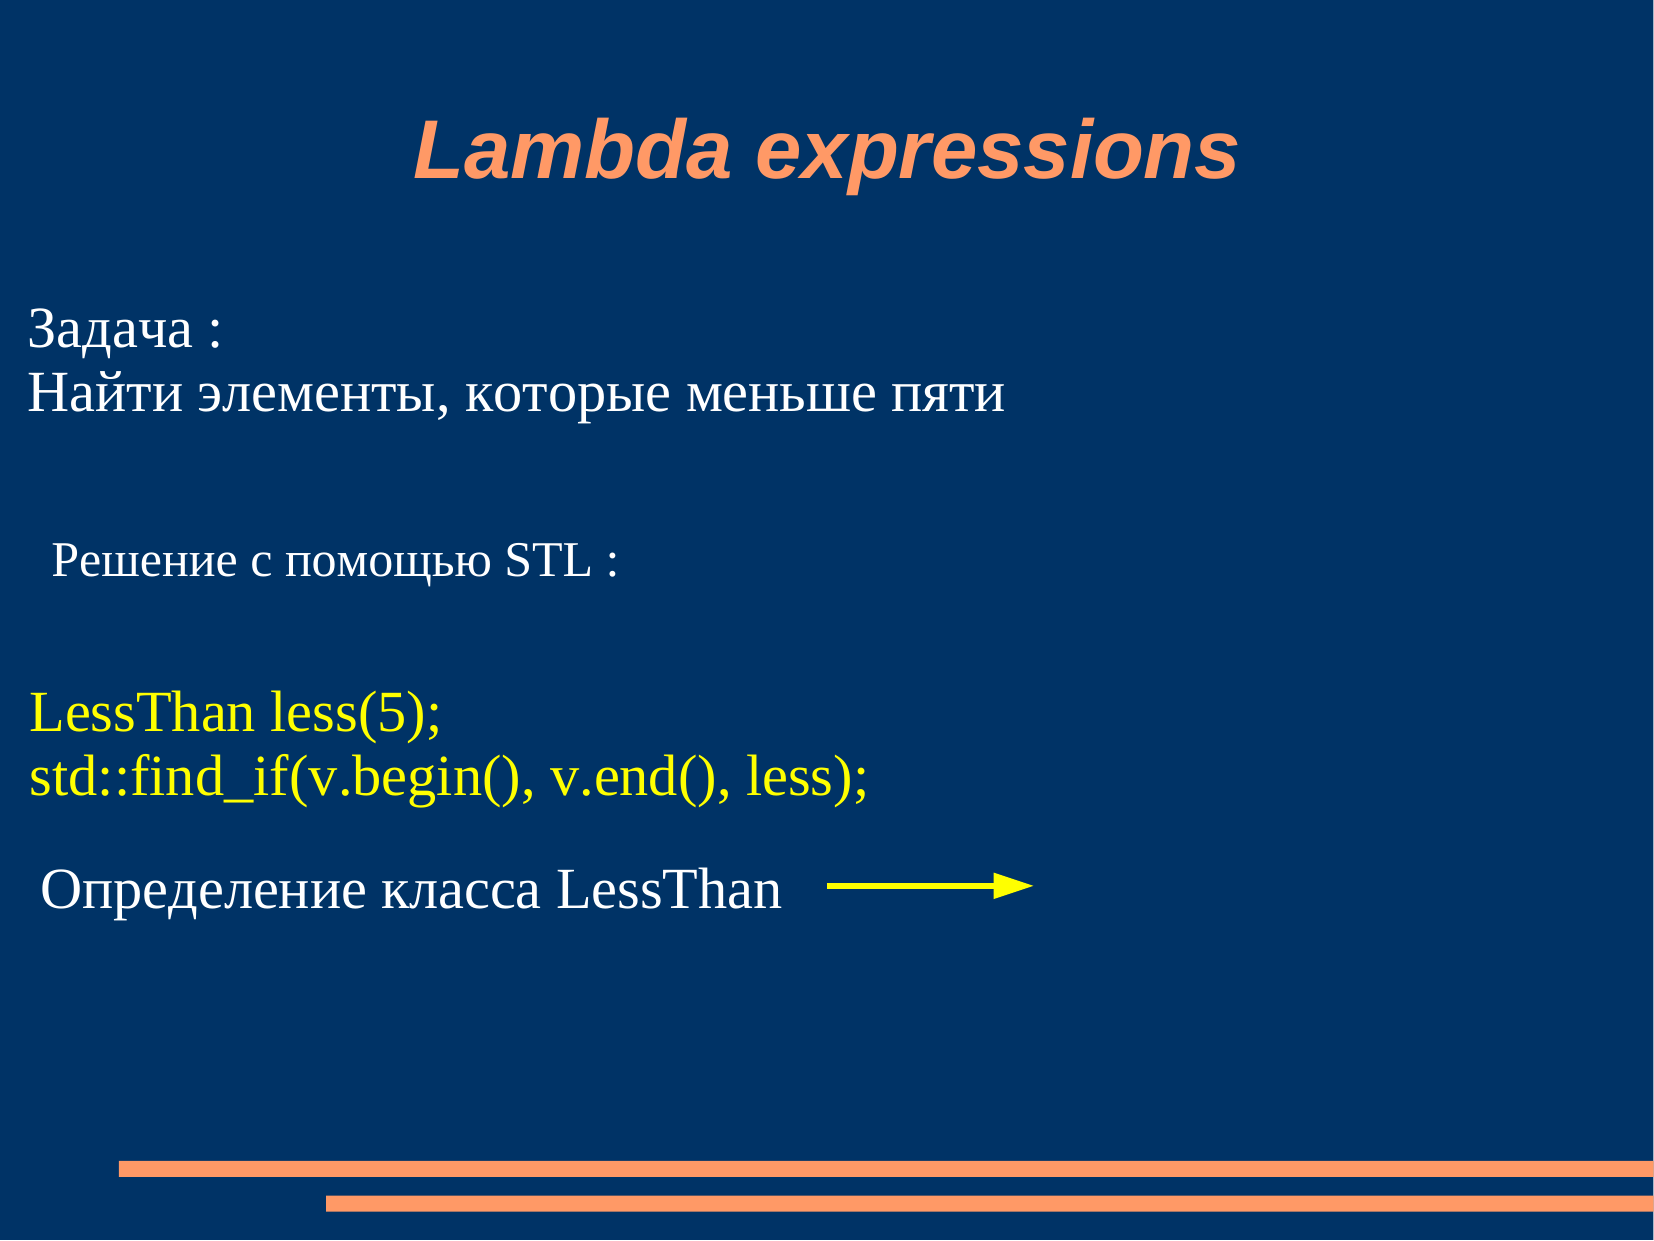

# Lambda expressions
Задача :
Найти элементы, которые меньше пяти
Решение с помощью STL :
LessThan less(5);
std::find_if(v.begin(), v.end(), less);
Определение класса LessThan